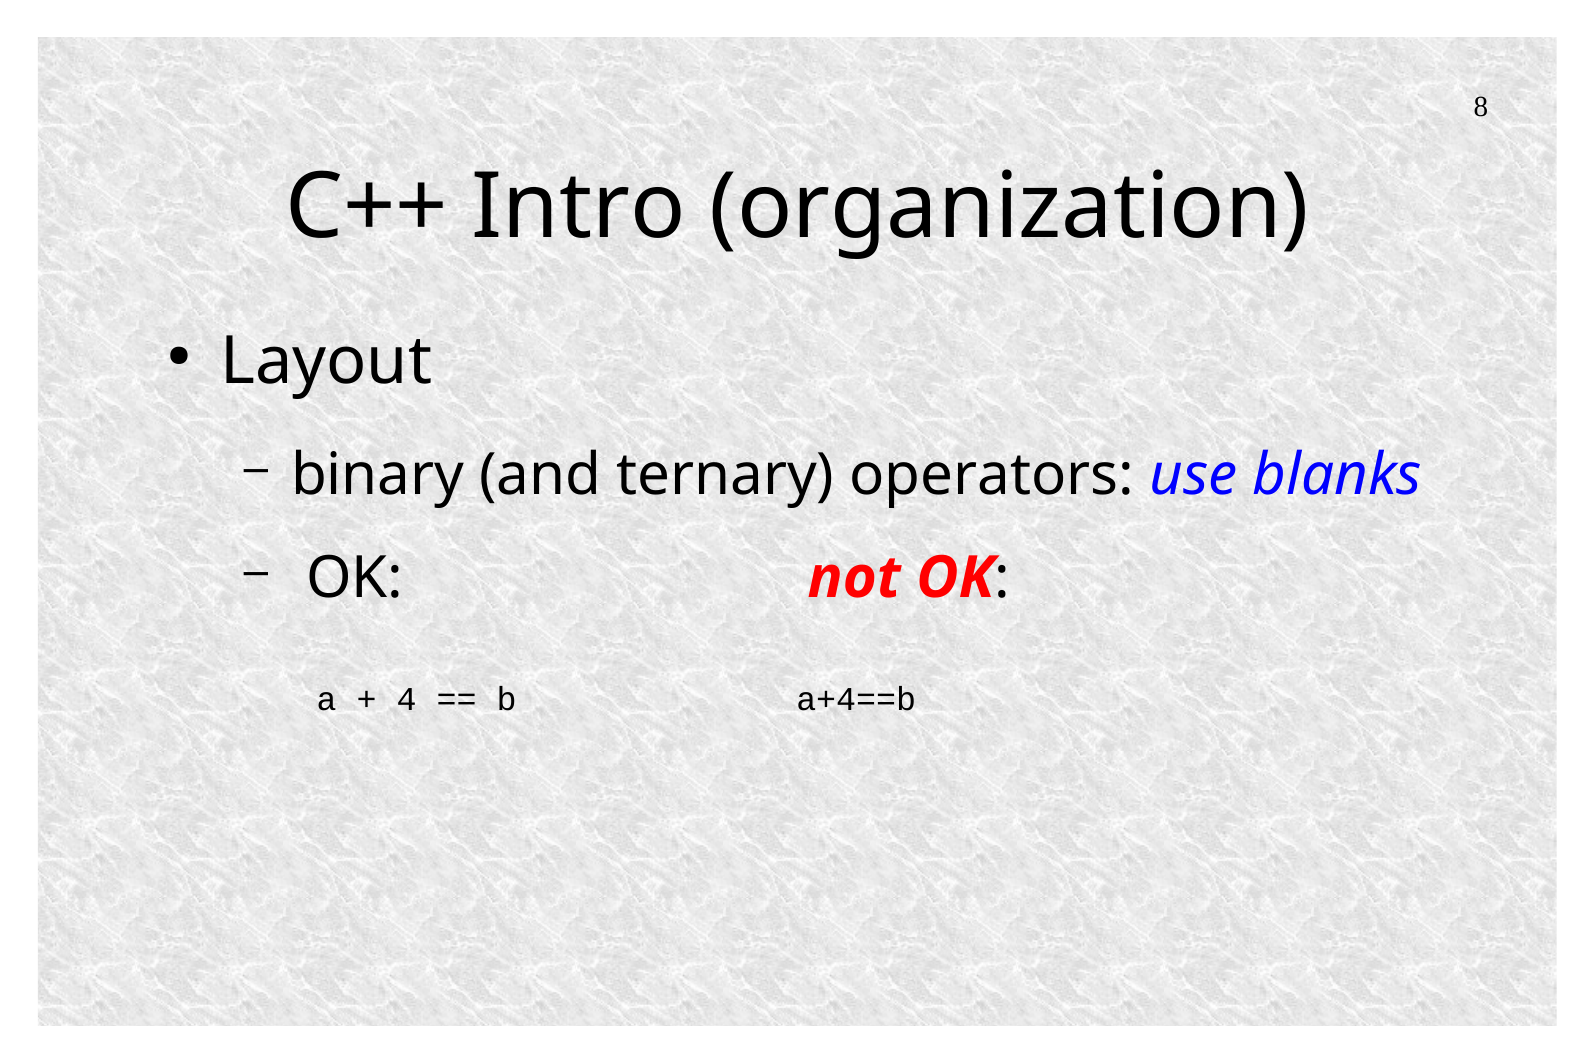

8
# C++ Intro (organization)
Layout
binary (and ternary) operators: use blanks
 OK:						not OK:
a + 4 == b a+4==b